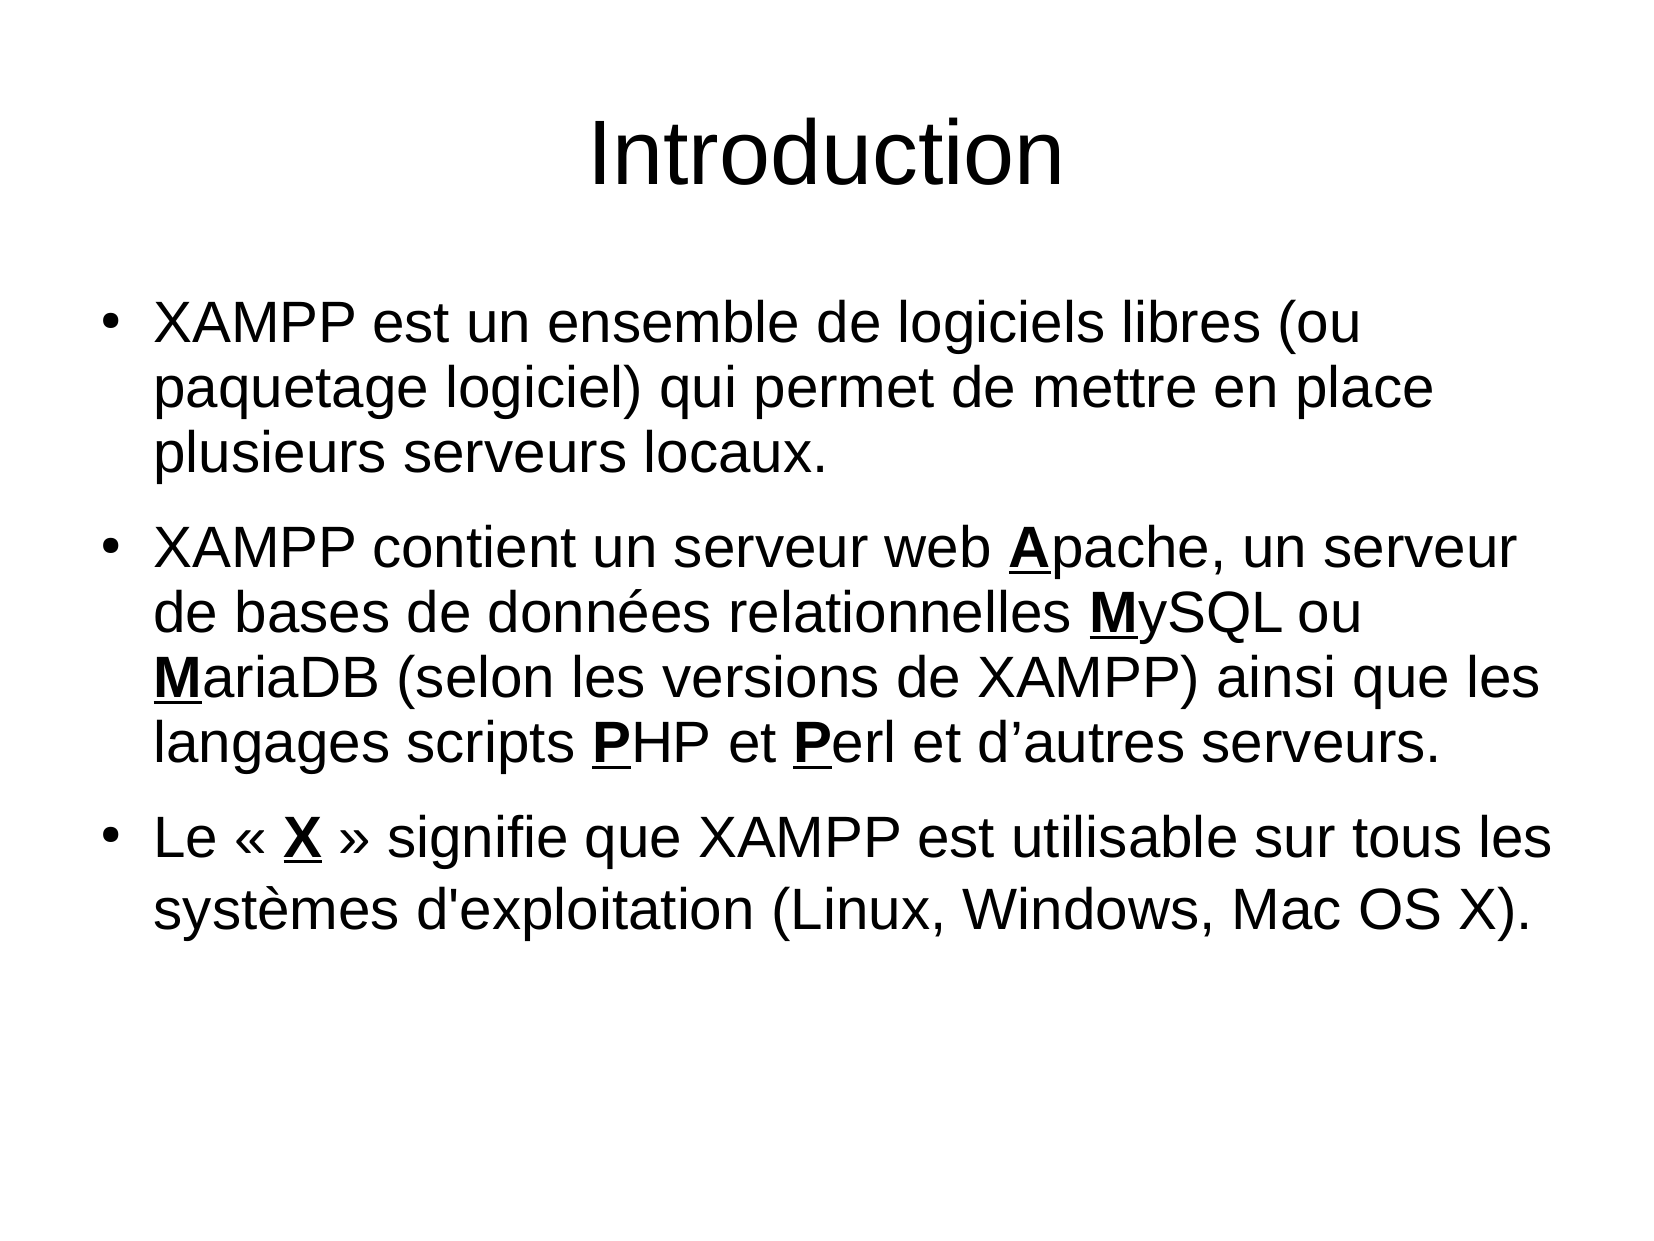

# Introduction
XAMPP est un ensemble de logiciels libres (ou paquetage logiciel) qui permet de mettre en place plusieurs serveurs locaux.
XAMPP contient un serveur web Apache, un serveur de bases de données relationnelles MySQL ou MariaDB (selon les versions de XAMPP) ainsi que les langages scripts PHP et Perl et d’autres serveurs.
Le « X » signifie que XAMPP est utilisable sur tous les systèmes d'exploitation (Linux, Windows, Mac OS X).